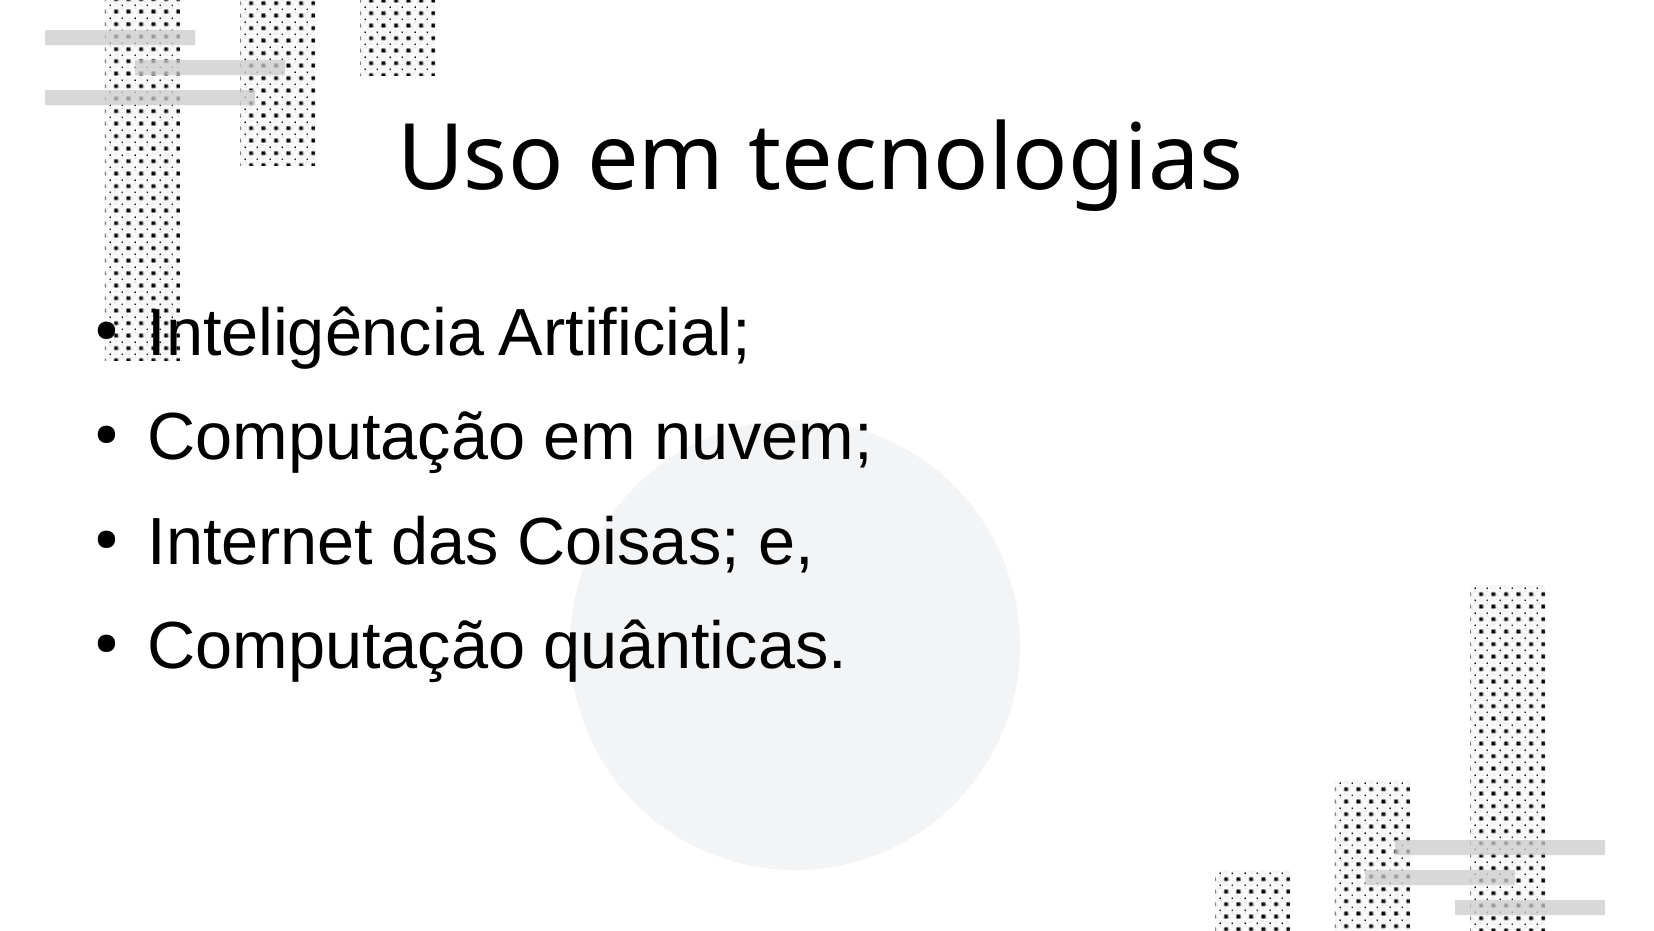

# Uso em tecnologias
Inteligência Artificial;
Computação em nuvem;
Internet das Coisas; e,
Computação quânticas.